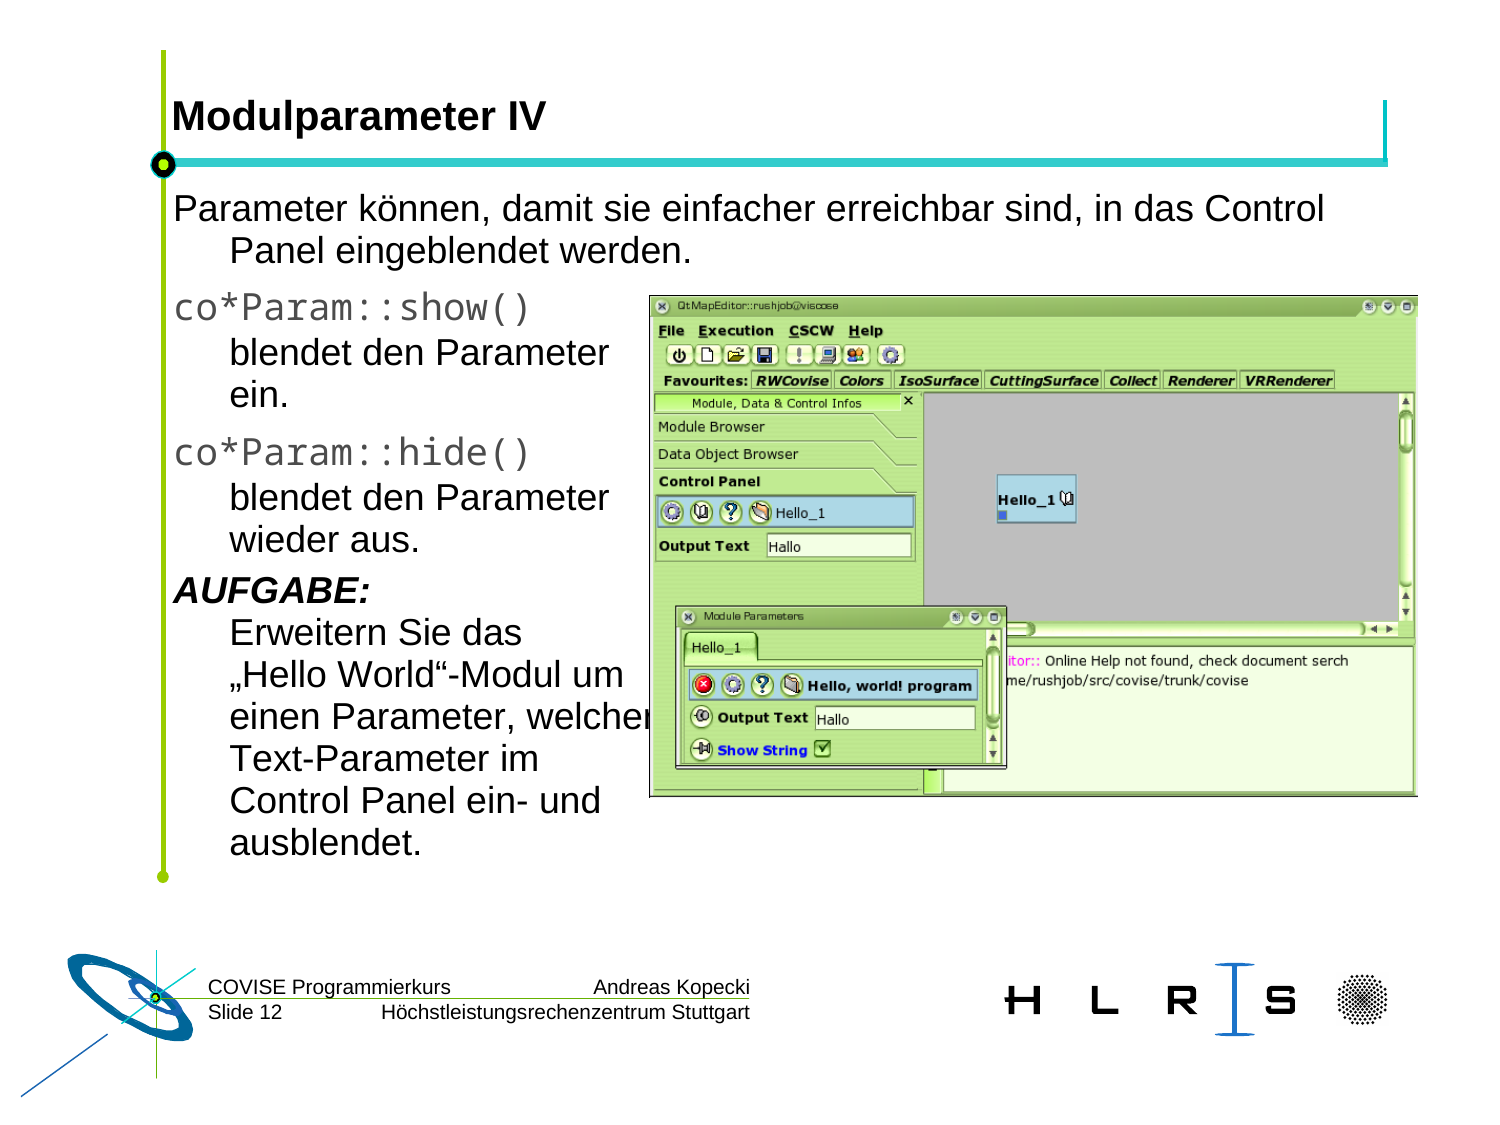

# Modulparameter IV
Parameter können, damit sie einfacher erreichbar sind, in das Control Panel eingeblendet werden.
co*Param::show()
blendet den Parameter
ein.
co*Param::hide()
blendet den Parameter
wieder aus.
AUFGABE:
Erweitern Sie das
„Hello World“-Modul um
einen Parameter, welcher den
Text-Parameter im
Control Panel ein- und
ausblendet.
COVISE Programmierkurs
12